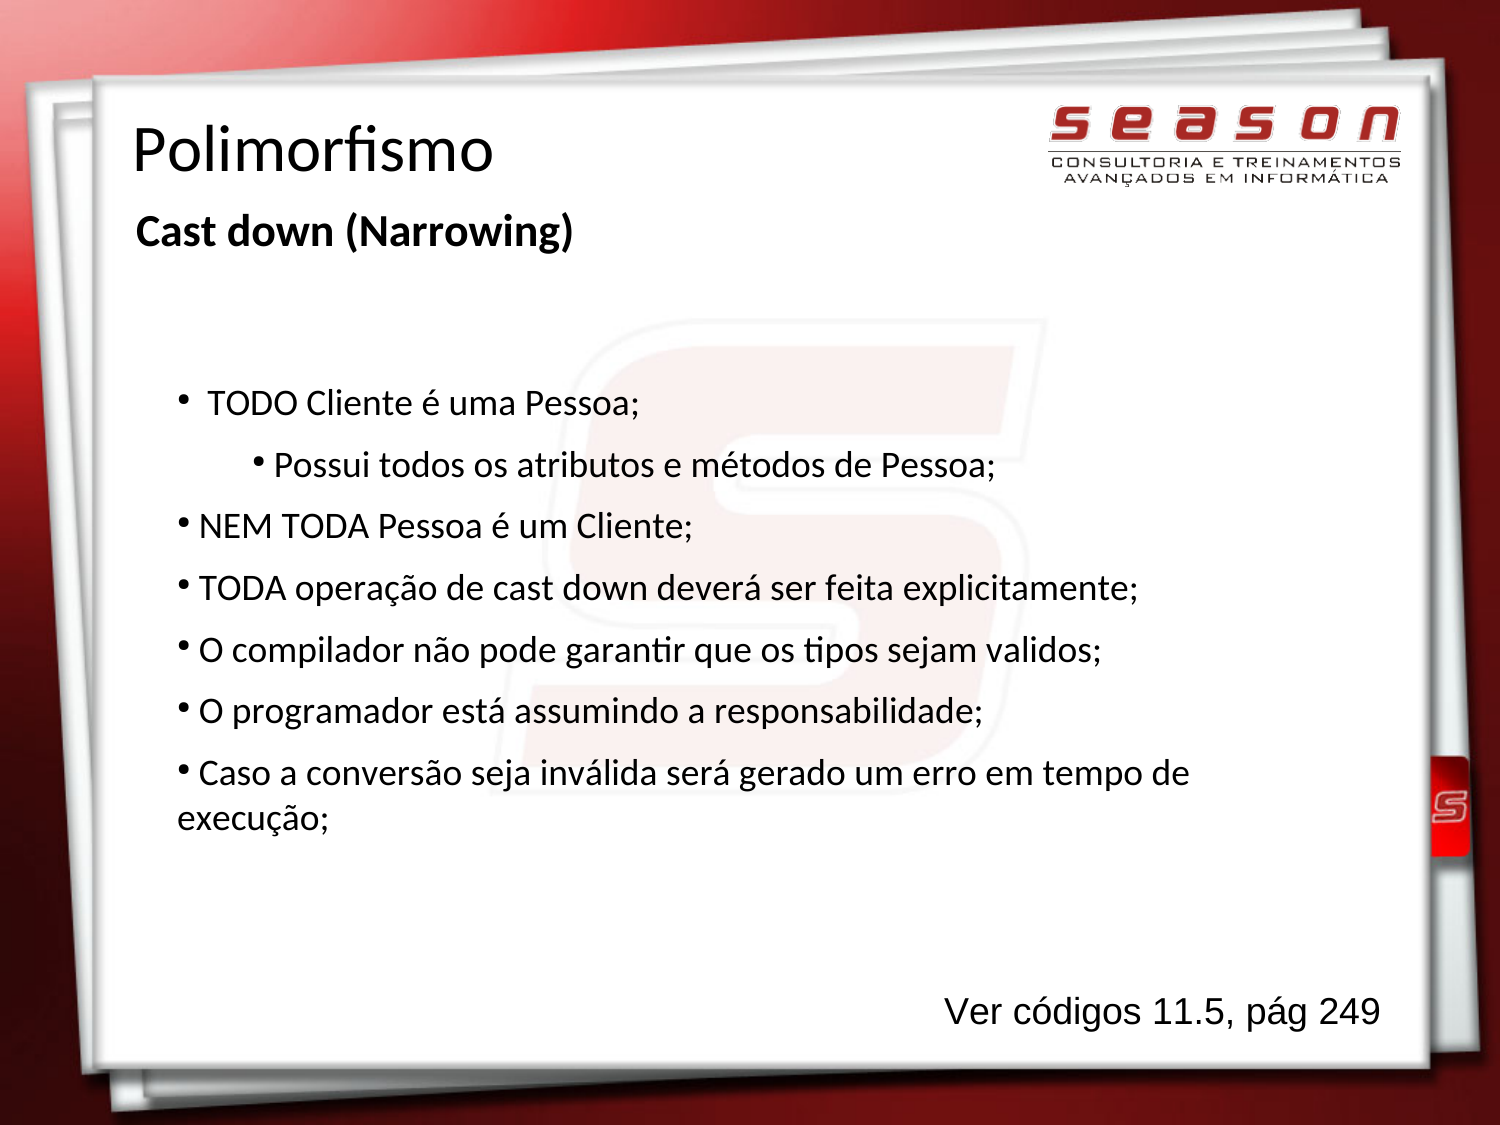

# Polimorfismo
Cast down (Narrowing)
 TODO Cliente é uma Pessoa;
 Possui todos os atributos e métodos de Pessoa;
 NEM TODA Pessoa é um Cliente;
 TODA operação de cast down deverá ser feita explicitamente;
 O compilador não pode garantir que os tipos sejam validos;
 O programador está assumindo a responsabilidade;
 Caso a conversão seja inválida será gerado um erro em tempo de execução;
Ver códigos 11.5, pág 249